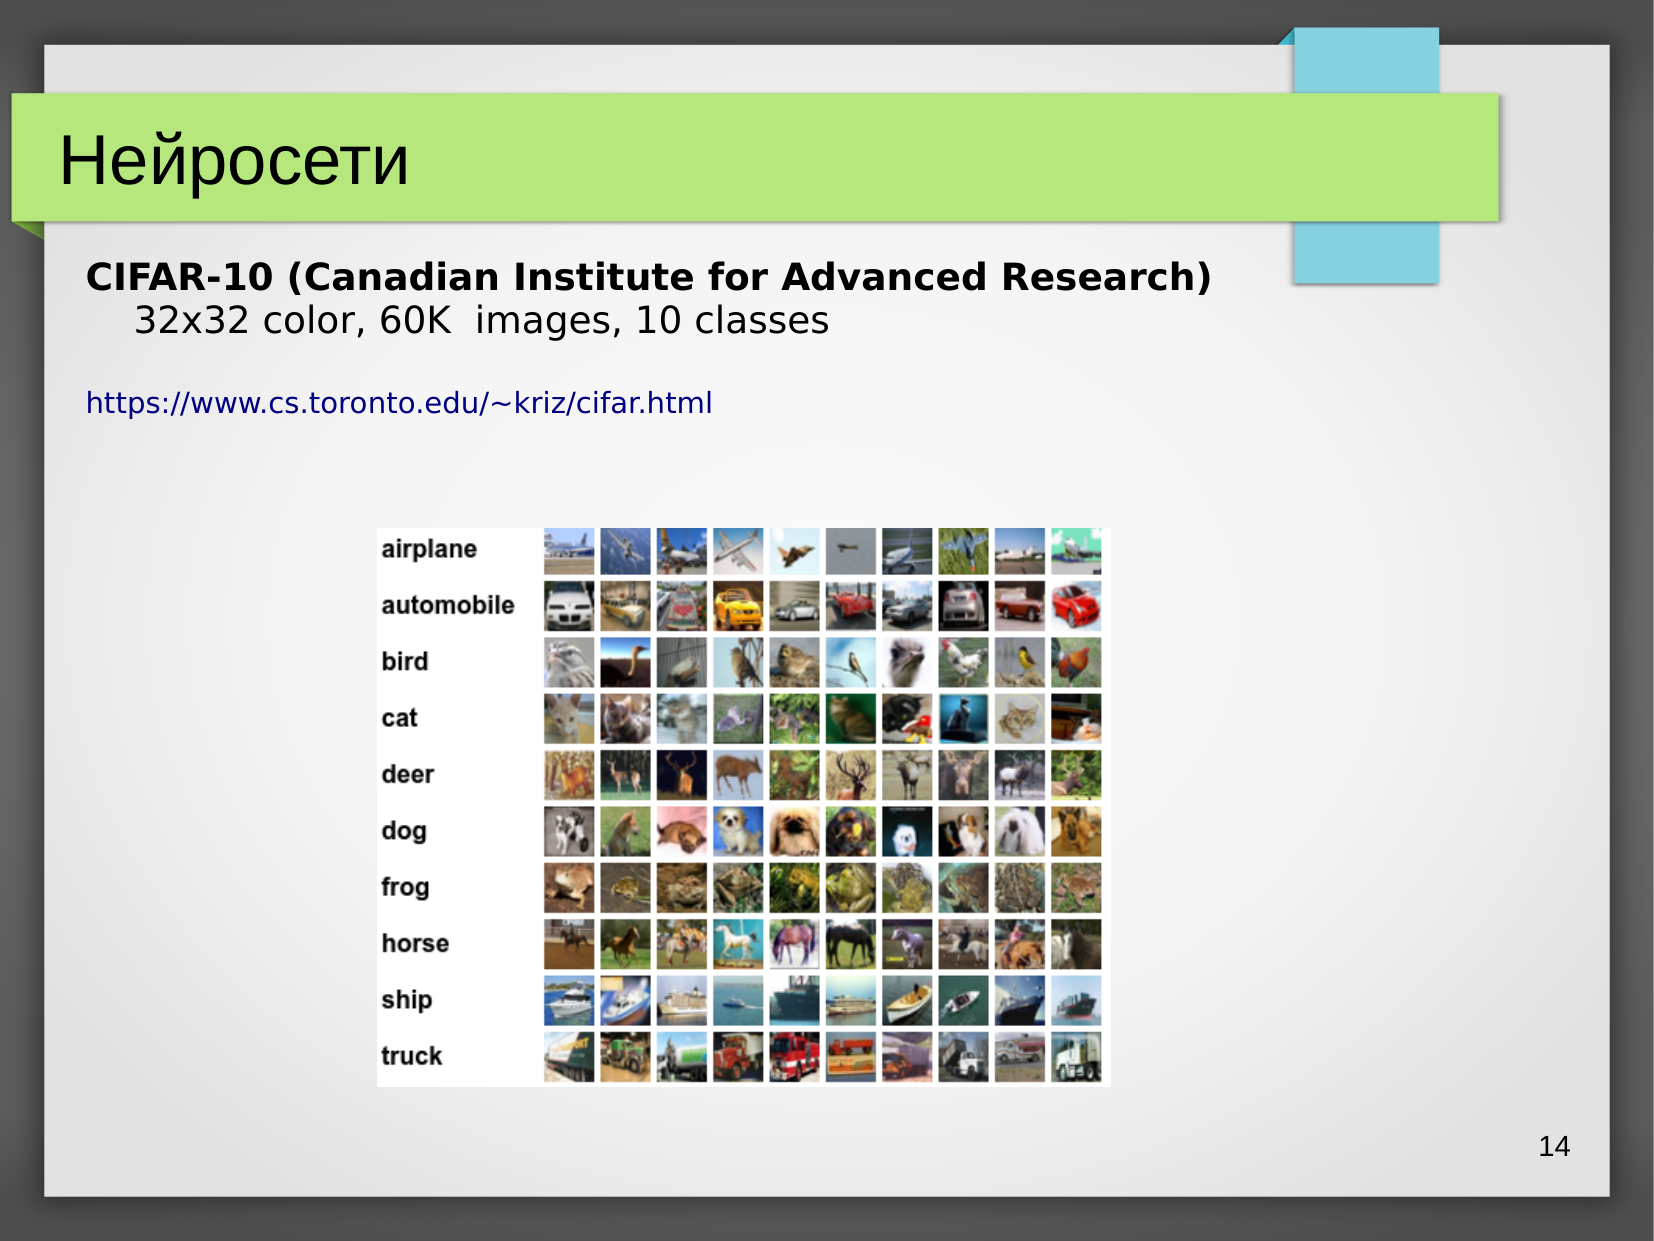

# Нейросети
CIFAR-10 (Canadian Institute for Advanced Research)
 32x32 color, 60K images, 10 classes
https://www.cs.toronto.edu/~kriz/cifar.html
14